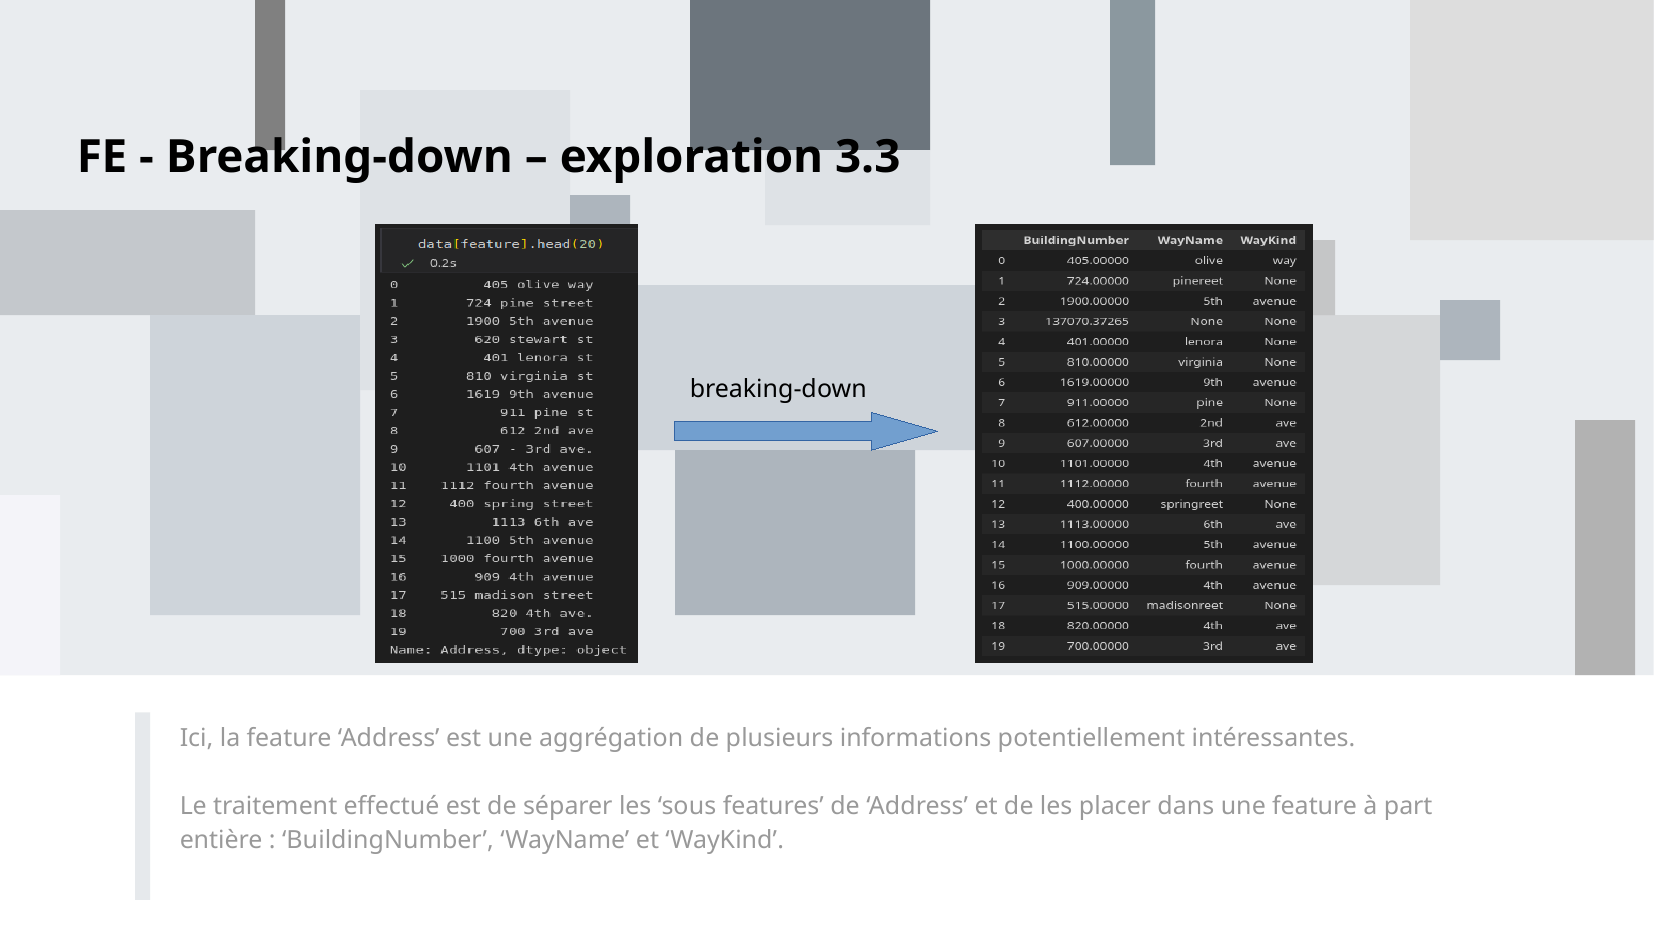

# FE - Breaking-down – exploration 3.3
breaking-down
Ici, la feature ‘Address’ est une aggrégation de plusieurs informations potentiellement intéressantes.
Le traitement effectué est de séparer les ‘sous features’ de ‘Address’ et de les placer dans une feature à part entière : ‘BuildingNumber’, ‘WayName’ et ‘WayKind’.